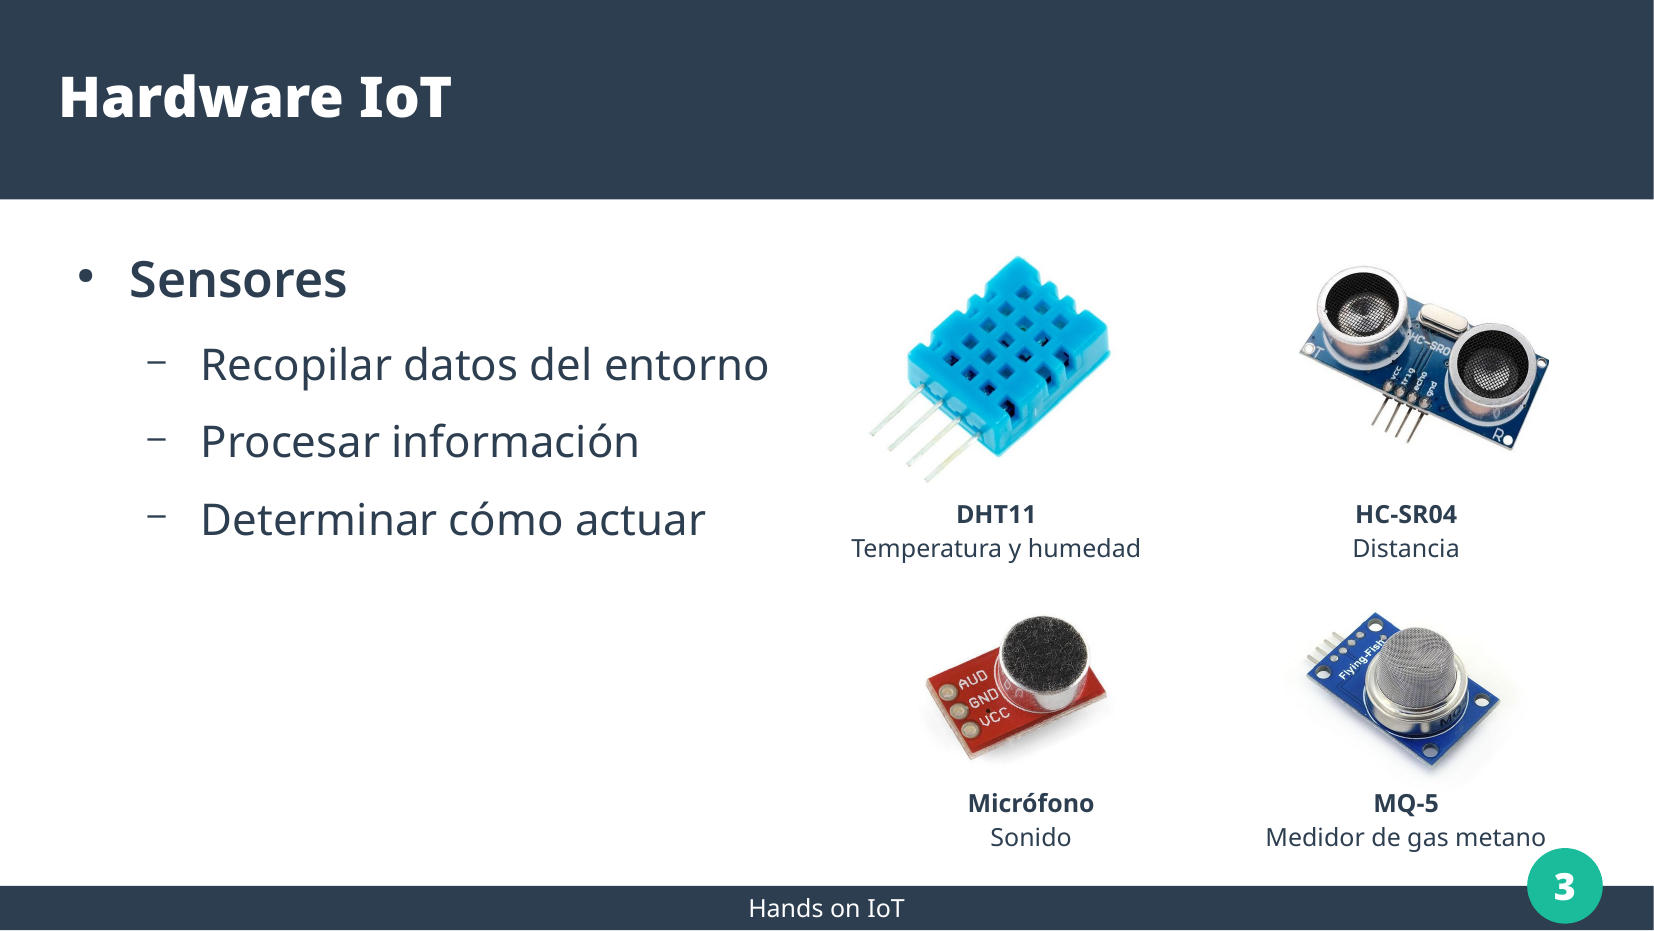

# Hardware IoT
Sensores
Recopilar datos del entorno
Procesar información
Determinar cómo actuar
DHT11
Temperatura y humedad
HC-SR04
Distancia
Micrófono
Sonido
MQ-5
Medidor de gas metano
Hands on IoT